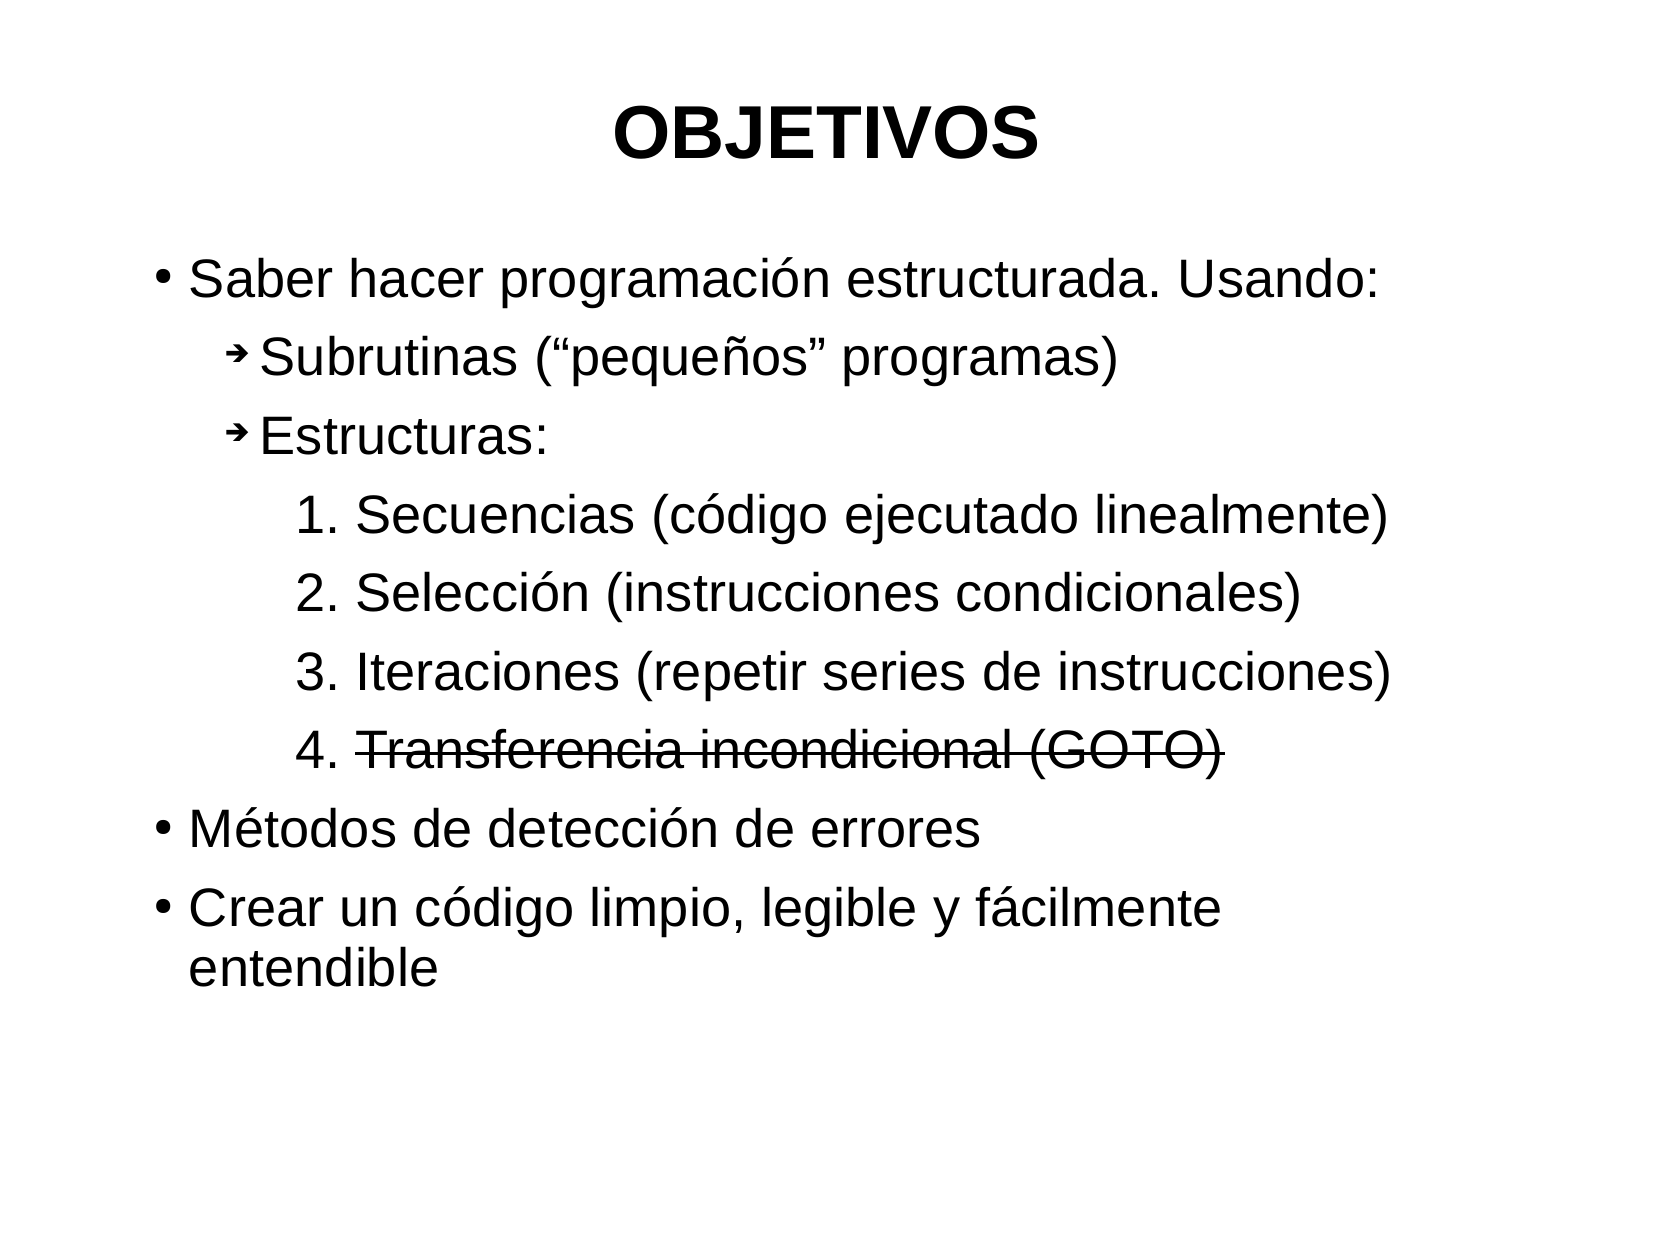

# OBJETIVOS
Saber hacer programación estructurada. Usando:
Subrutinas (“pequeños” programas)
Estructuras:
 Secuencias (código ejecutado linealmente)
 Selección (instrucciones condicionales)
 Iteraciones (repetir series de instrucciones)
 Transferencia incondicional (GOTO)
Métodos de detección de errores
Crear un código limpio, legible y fácilmente entendible